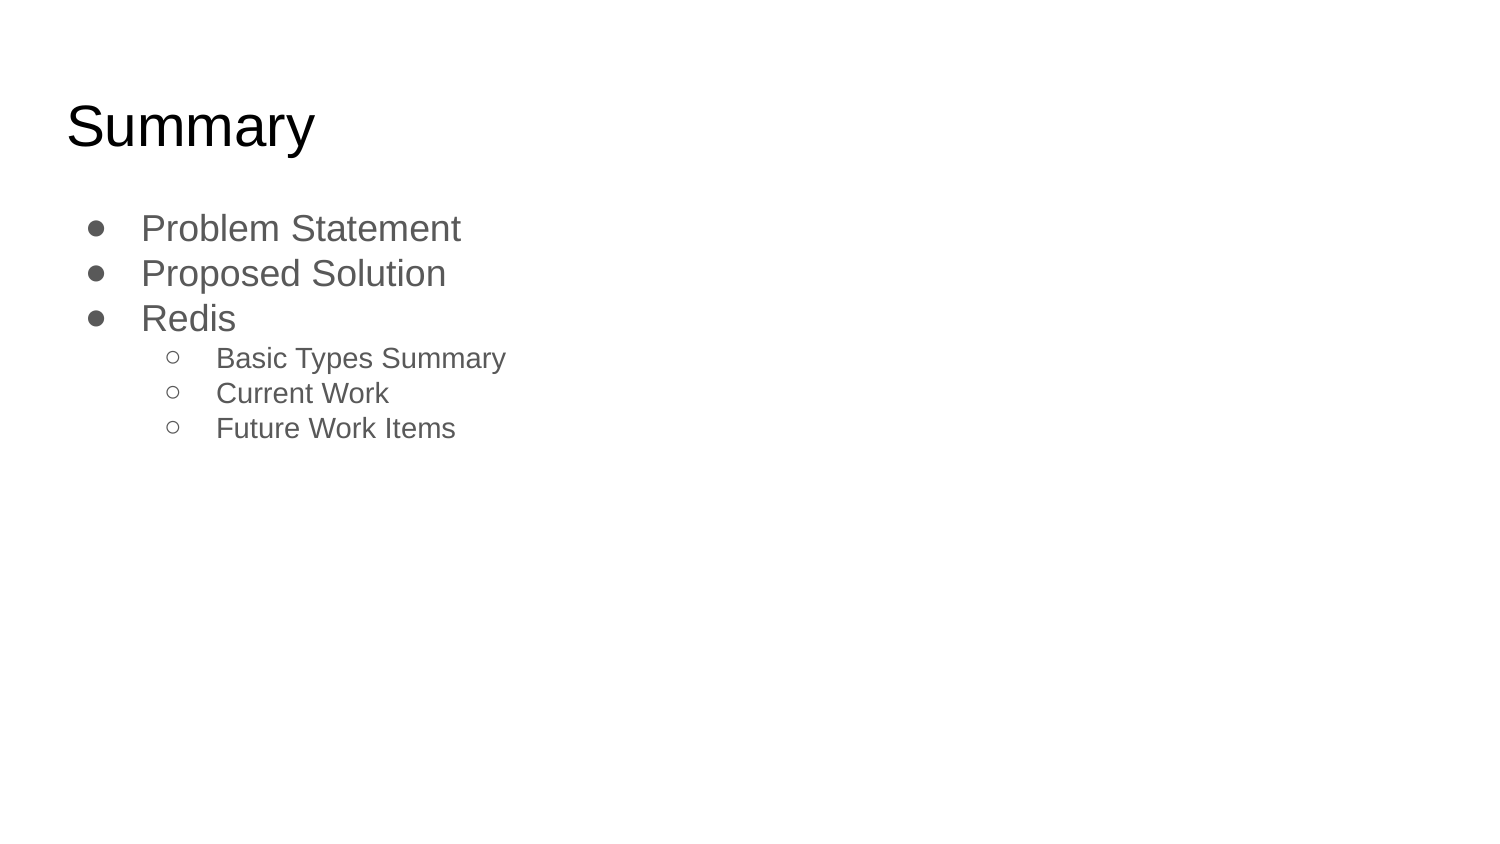

# Summary
Problem Statement
Proposed Solution
Redis
Basic Types Summary
Current Work
Future Work Items